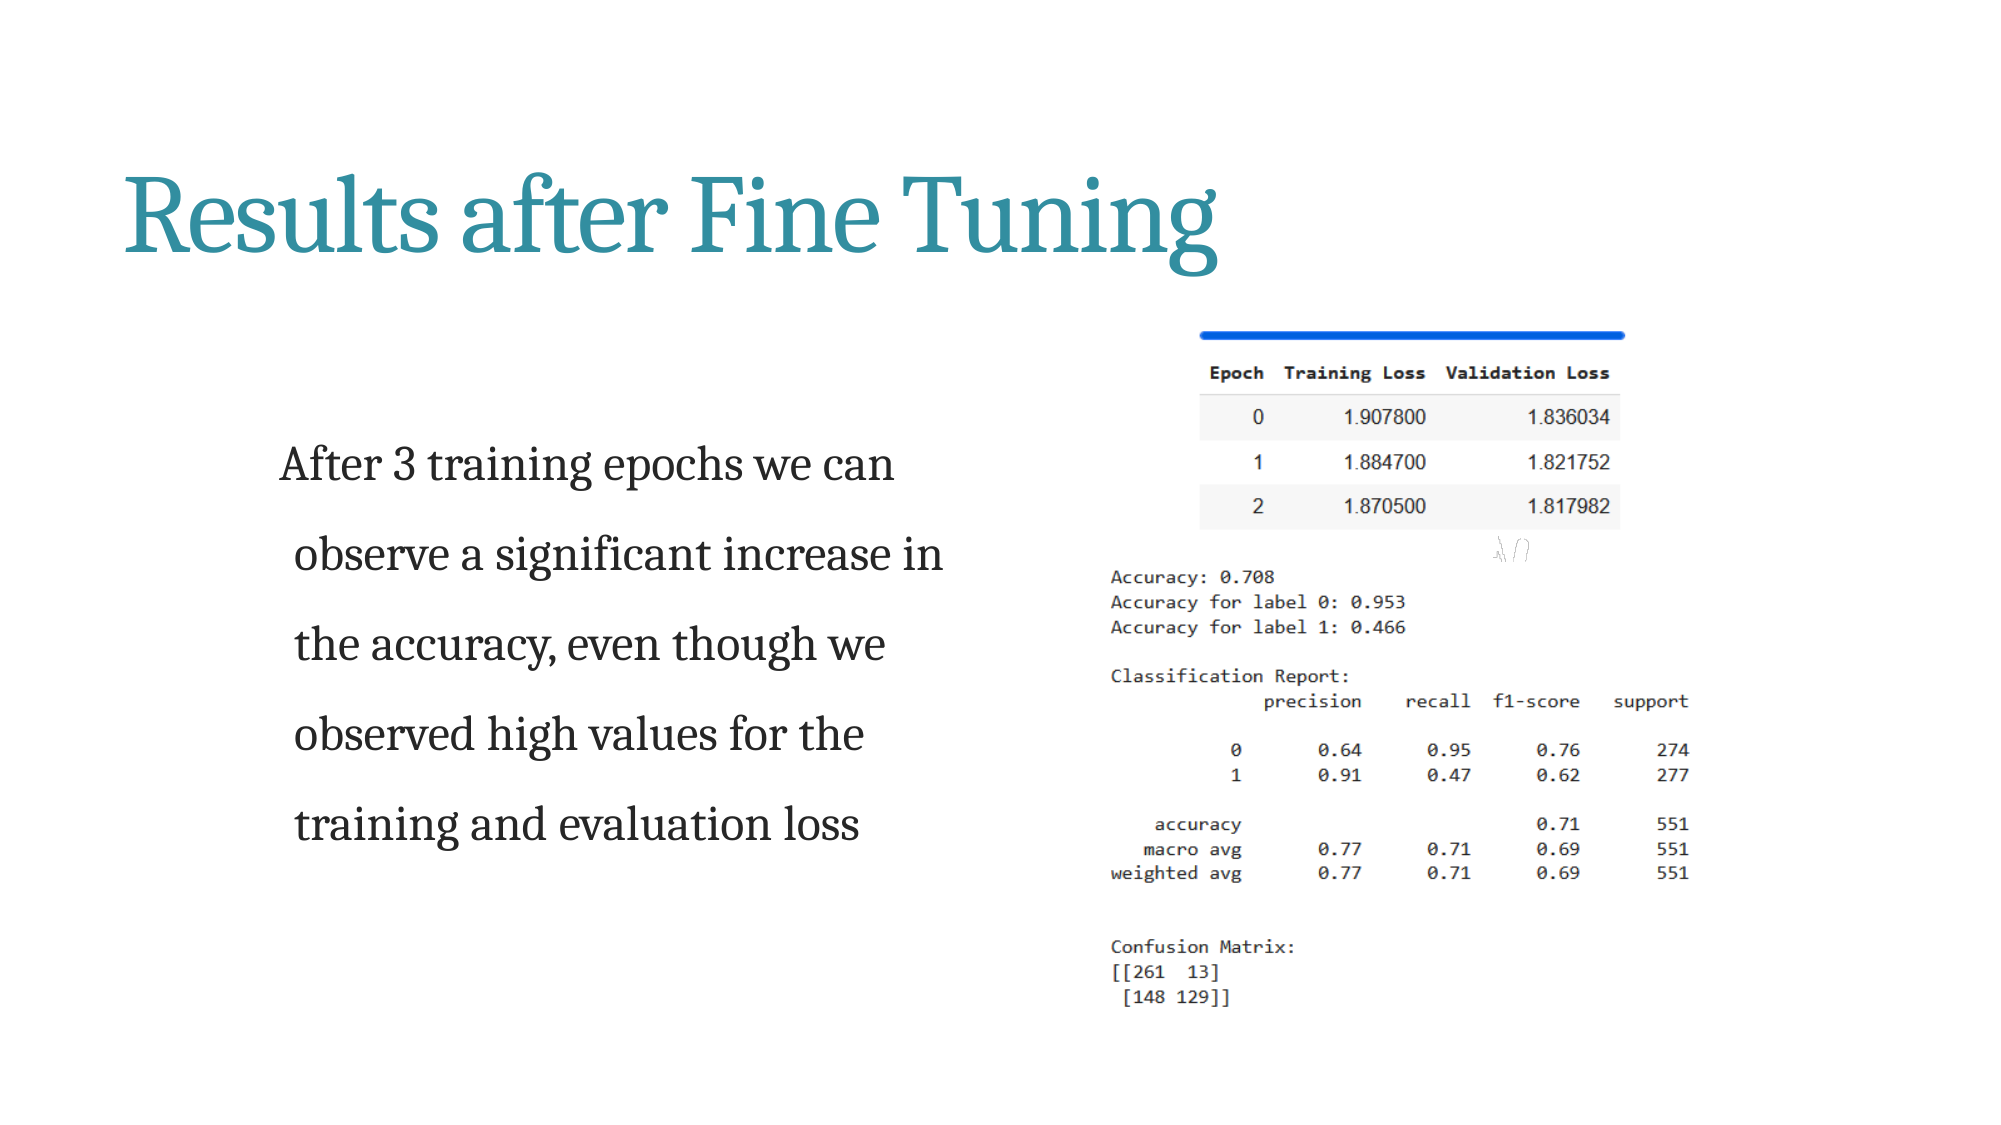

# Results after Fine Tuning
After 3 training epochs we can observe a significant increase in the accuracy, even though we observed high values for the training and evaluation loss